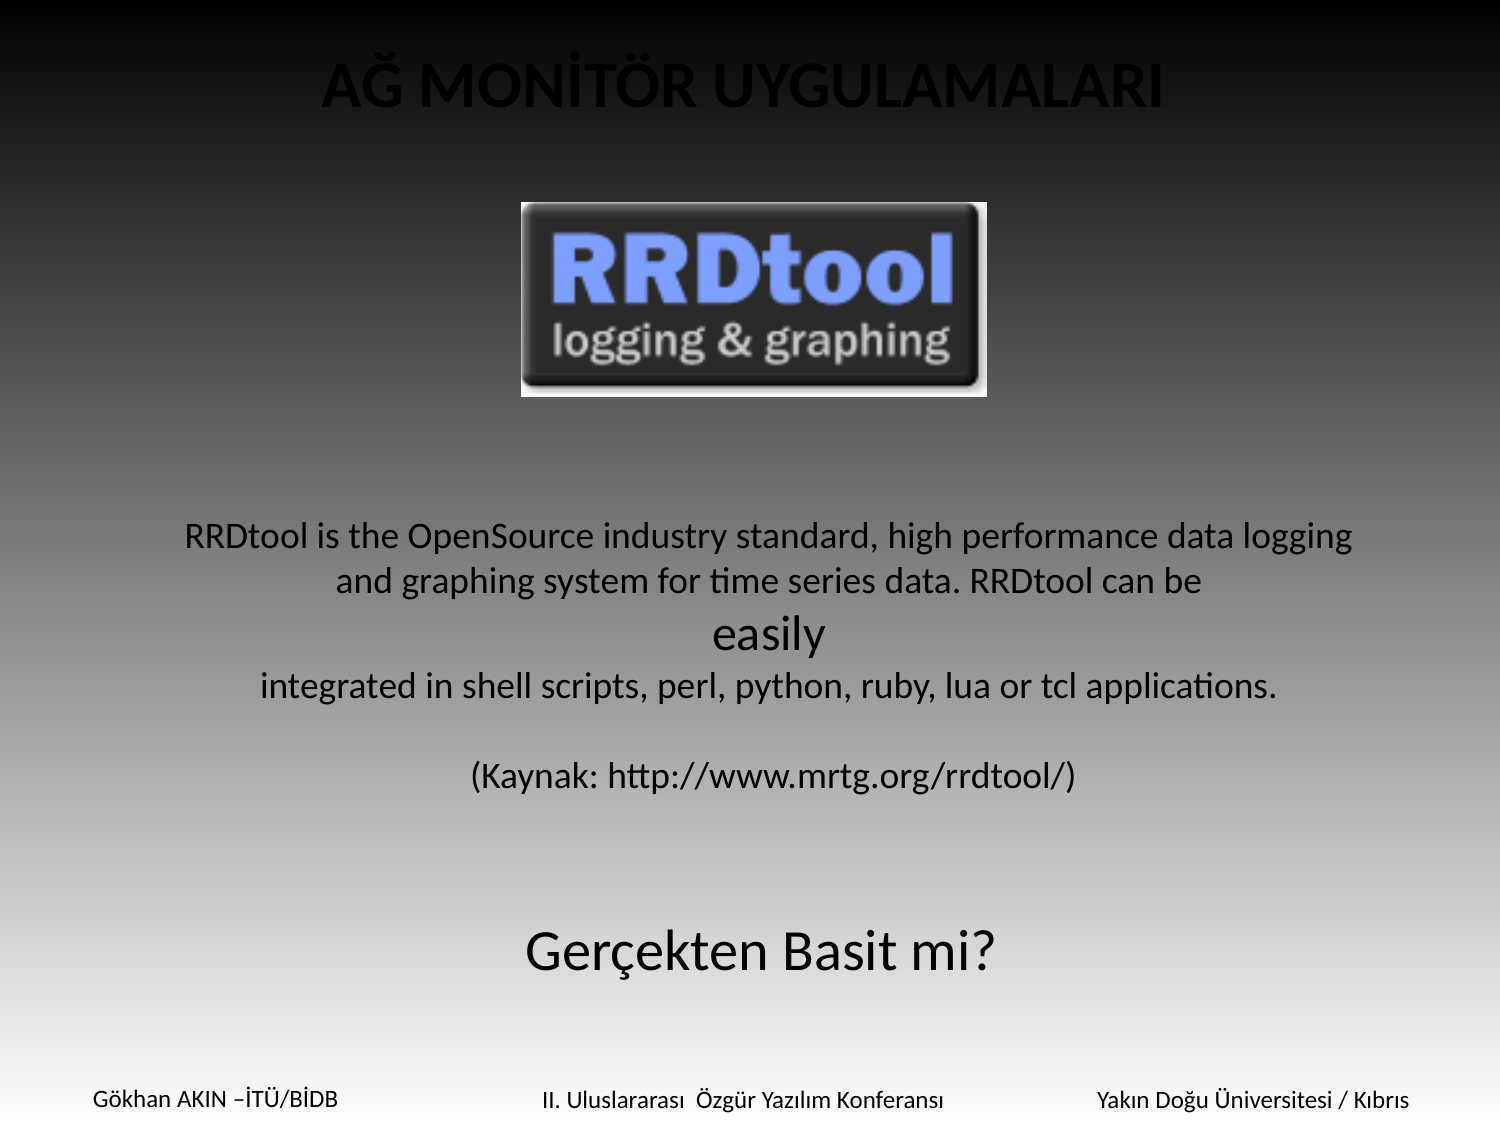

AĞ MONİTÖR UYGULAMALARI
RRDtool is the OpenSource industry standard, high performance data logging
and graphing system for time series data. RRDtool can be
easily
integrated in shell scripts, perl, python, ruby, lua or tcl applications.
(Kaynak: http://www.mrtg.org/rrdtool/)
Gerçekten Basit mi?